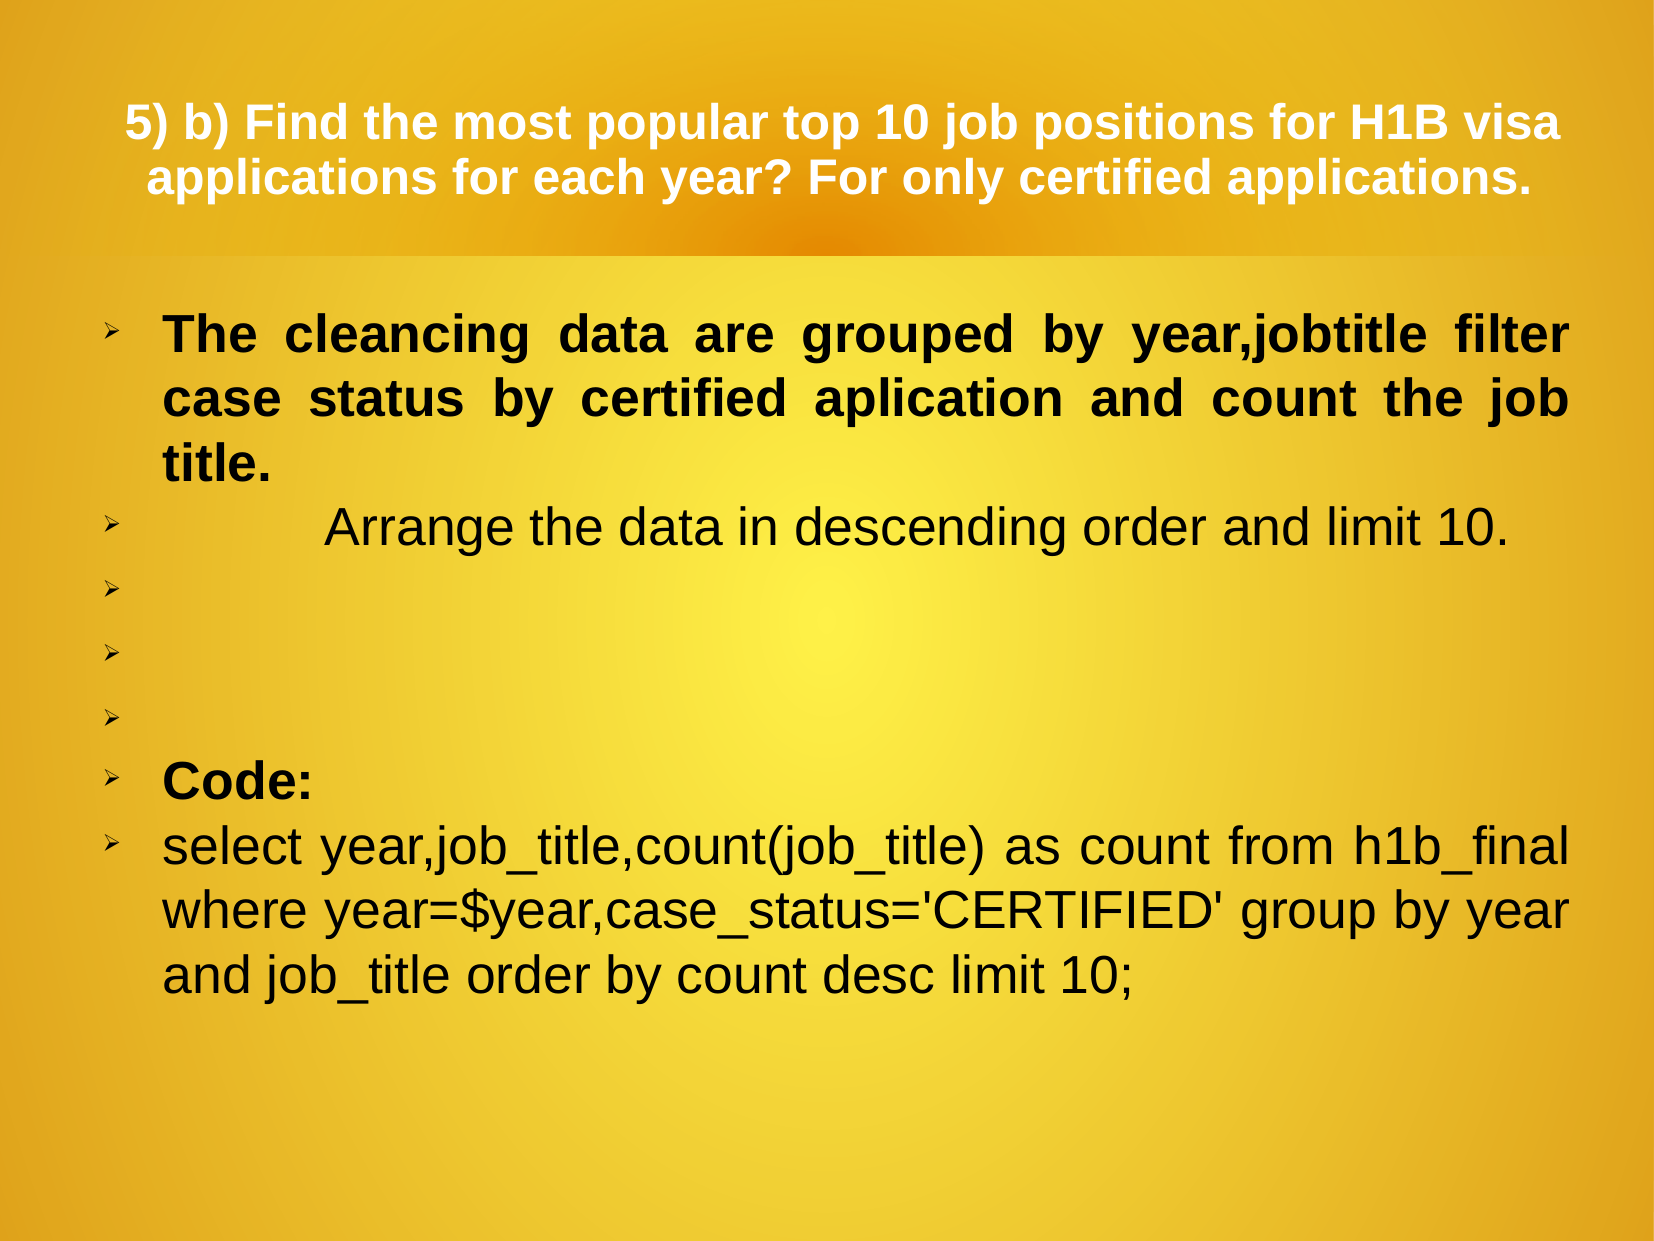

# 5) b) Find the most popular top 10 job positions for H1B visa applications for each year? For only certified applications.
The cleancing data are grouped by year,jobtitle filter case status by certified aplication and count the job title.
 Arrange the data in descending order and limit 10.
Code:
select year,job_title,count(job_title) as count from h1b_final where year=$year,case_status='CERTIFIED' group by year and job_title order by count desc limit 10;